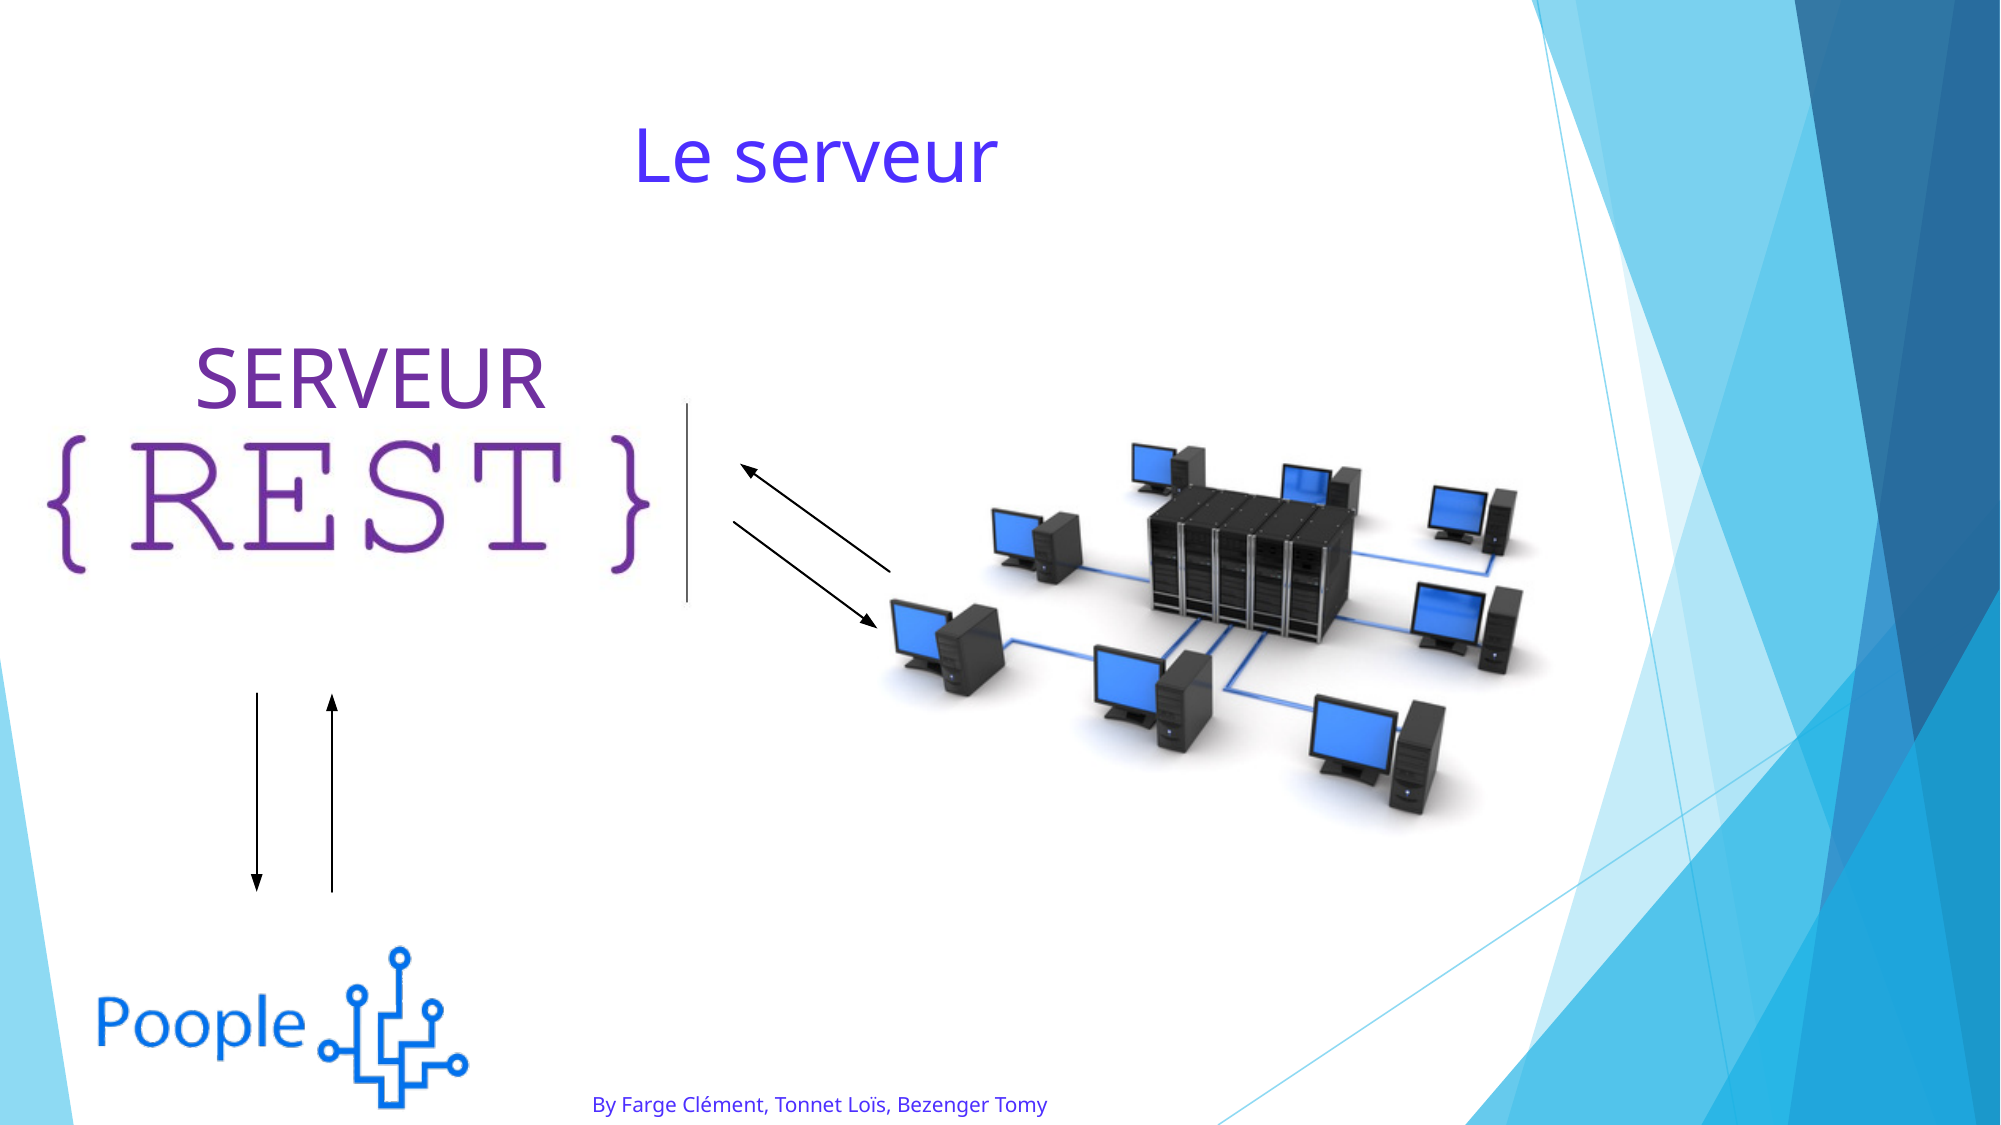

# Le serveur
SERVEUR
By Farge Clément, Tonnet Loïs, Bezenger Tomy